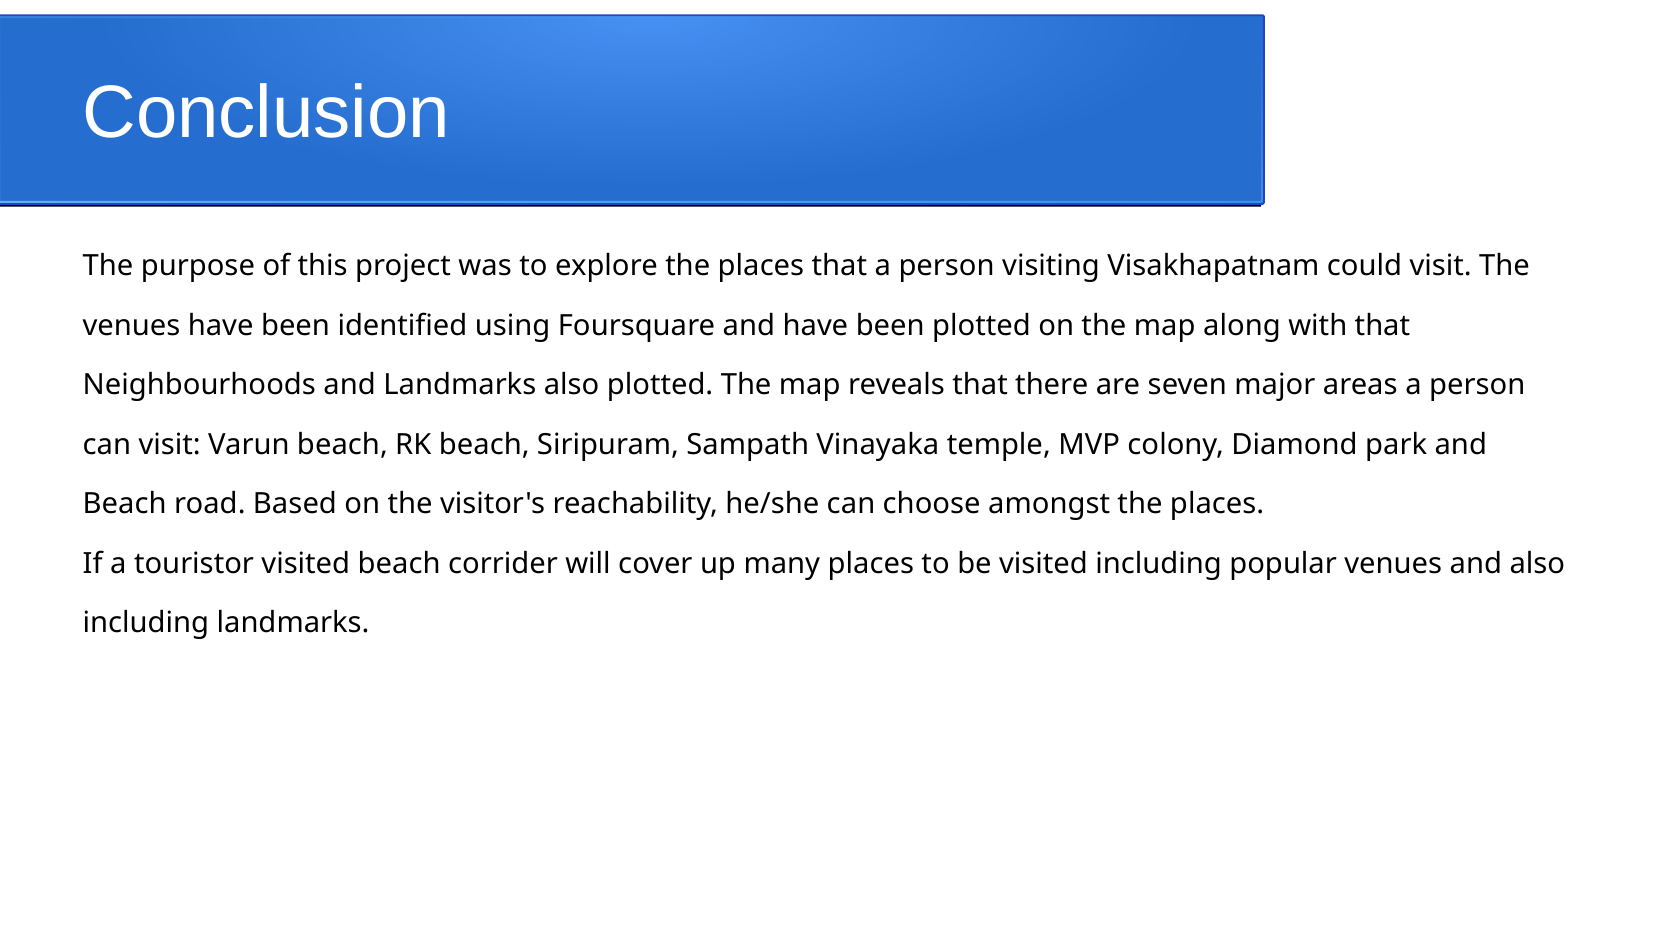

# Conclusion
The purpose of this project was to explore the places that a person visiting Visakhapatnam could visit. The venues have been identified using Foursquare and have been plotted on the map along with that Neighbourhoods and Landmarks also plotted. The map reveals that there are seven major areas a person can visit: Varun beach, RK beach, Siripuram, Sampath Vinayaka temple, MVP colony, Diamond park and Beach road. Based on the visitor's reachability, he/she can choose amongst the places.
If a touristor visited beach corrider will cover up many places to be visited including popular venues and also including landmarks.